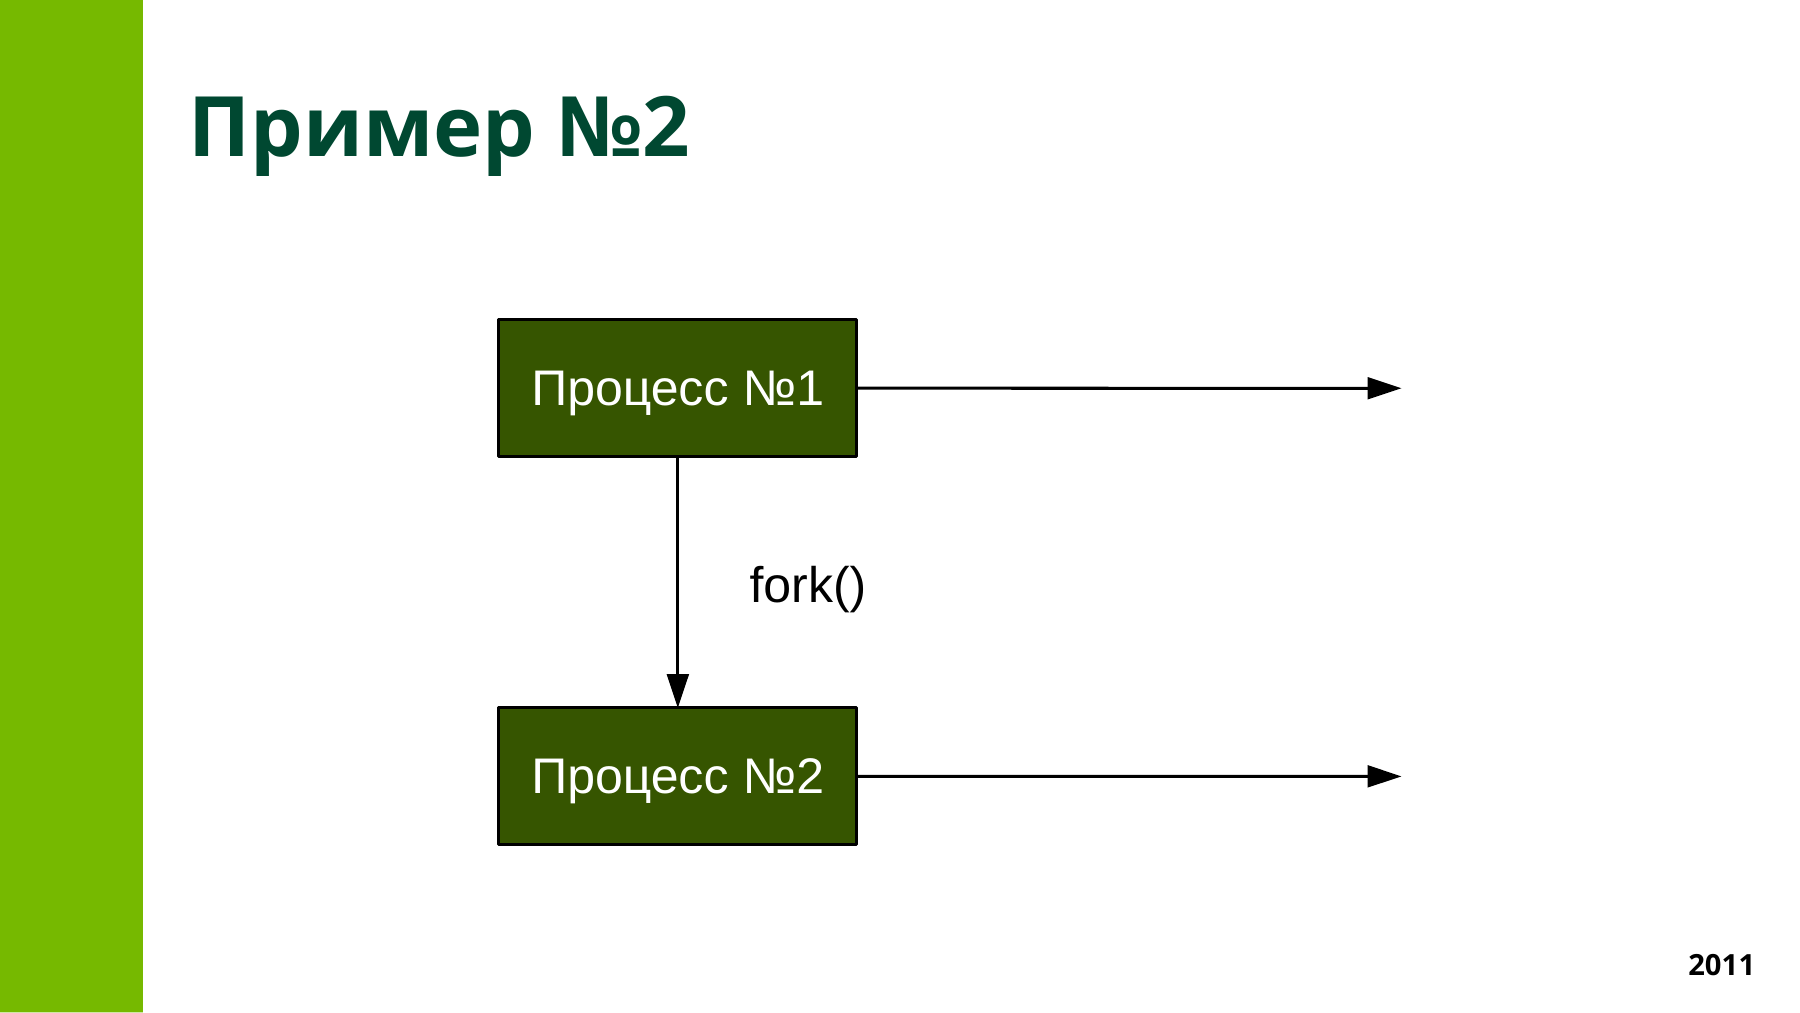

# Пример №2
Процесс №1
fork()
Процесс №2